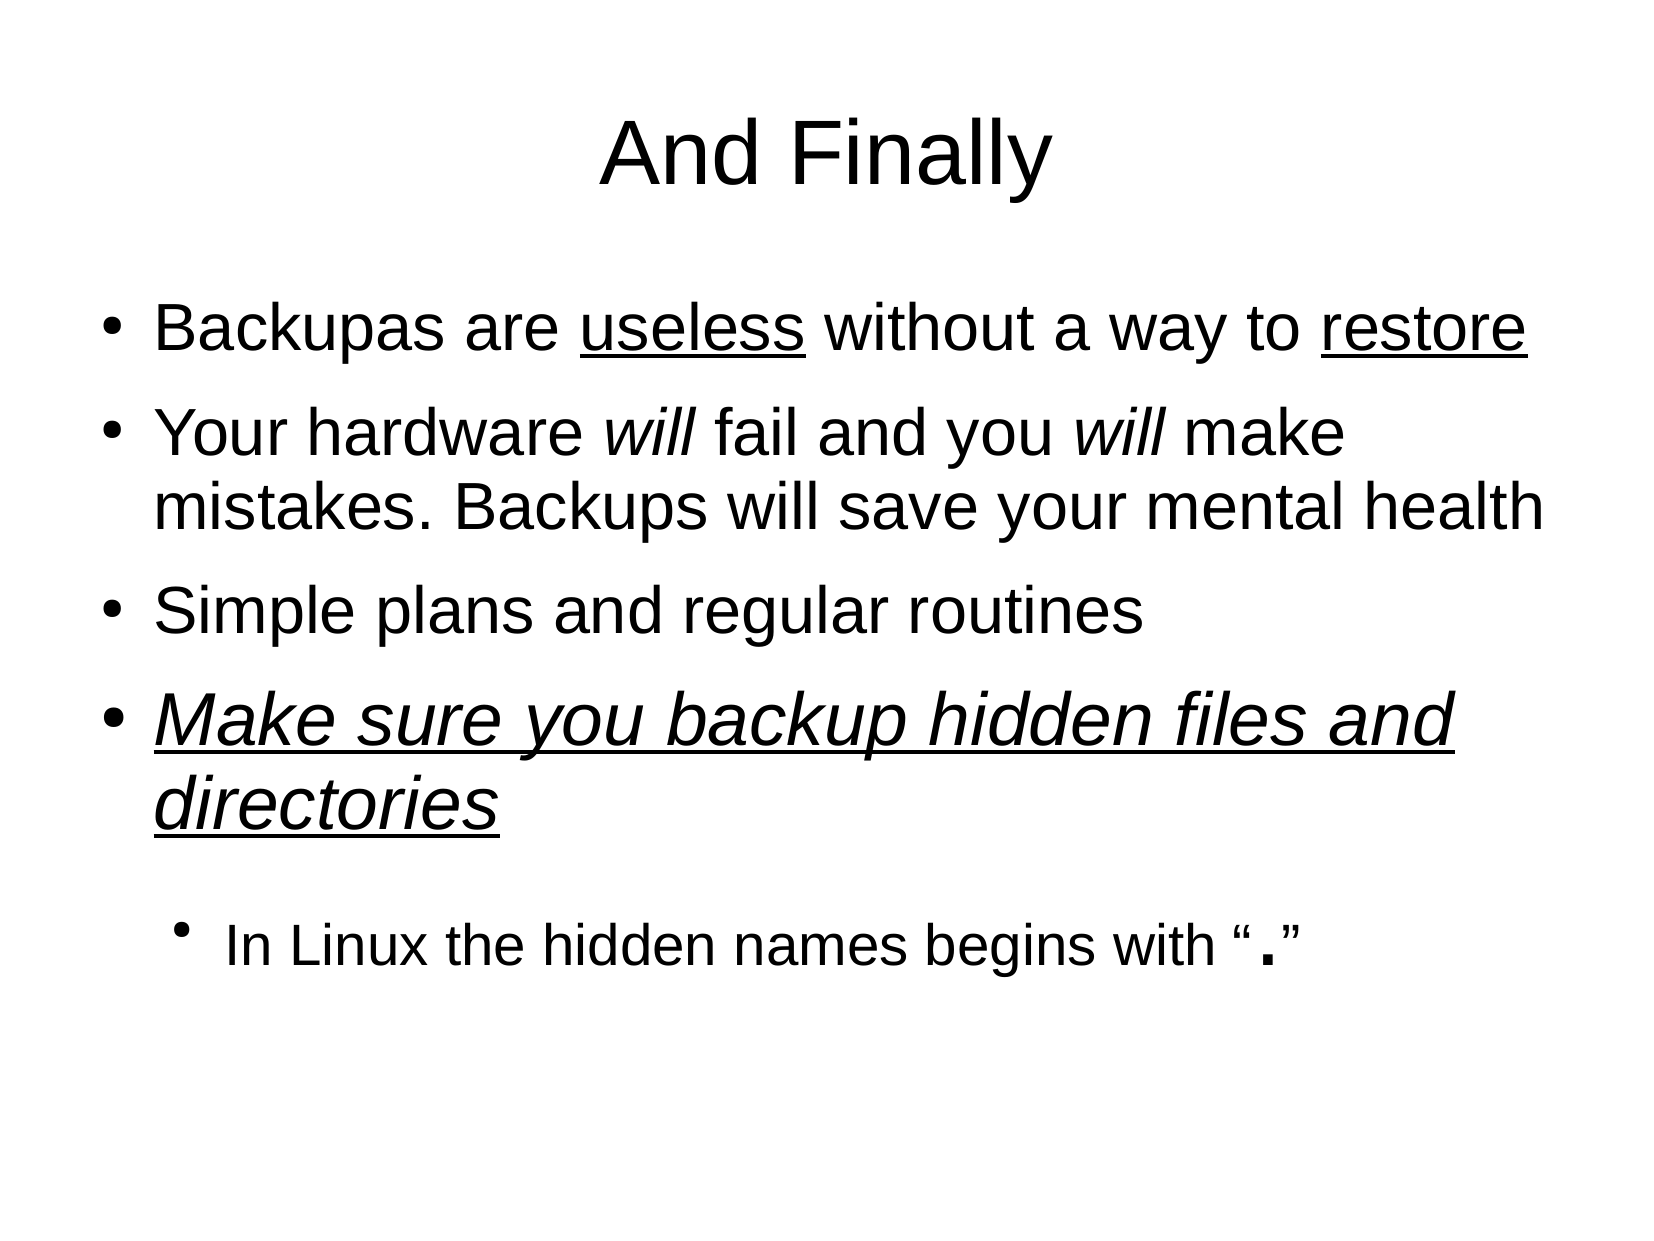

# And Finally
Backupas are useless without a way to restore
Your hardware will fail and you will make mistakes. Backups will save your mental health
Simple plans and regular routines
Make sure you backup hidden files and directories
In Linux the hidden names begins with “.”